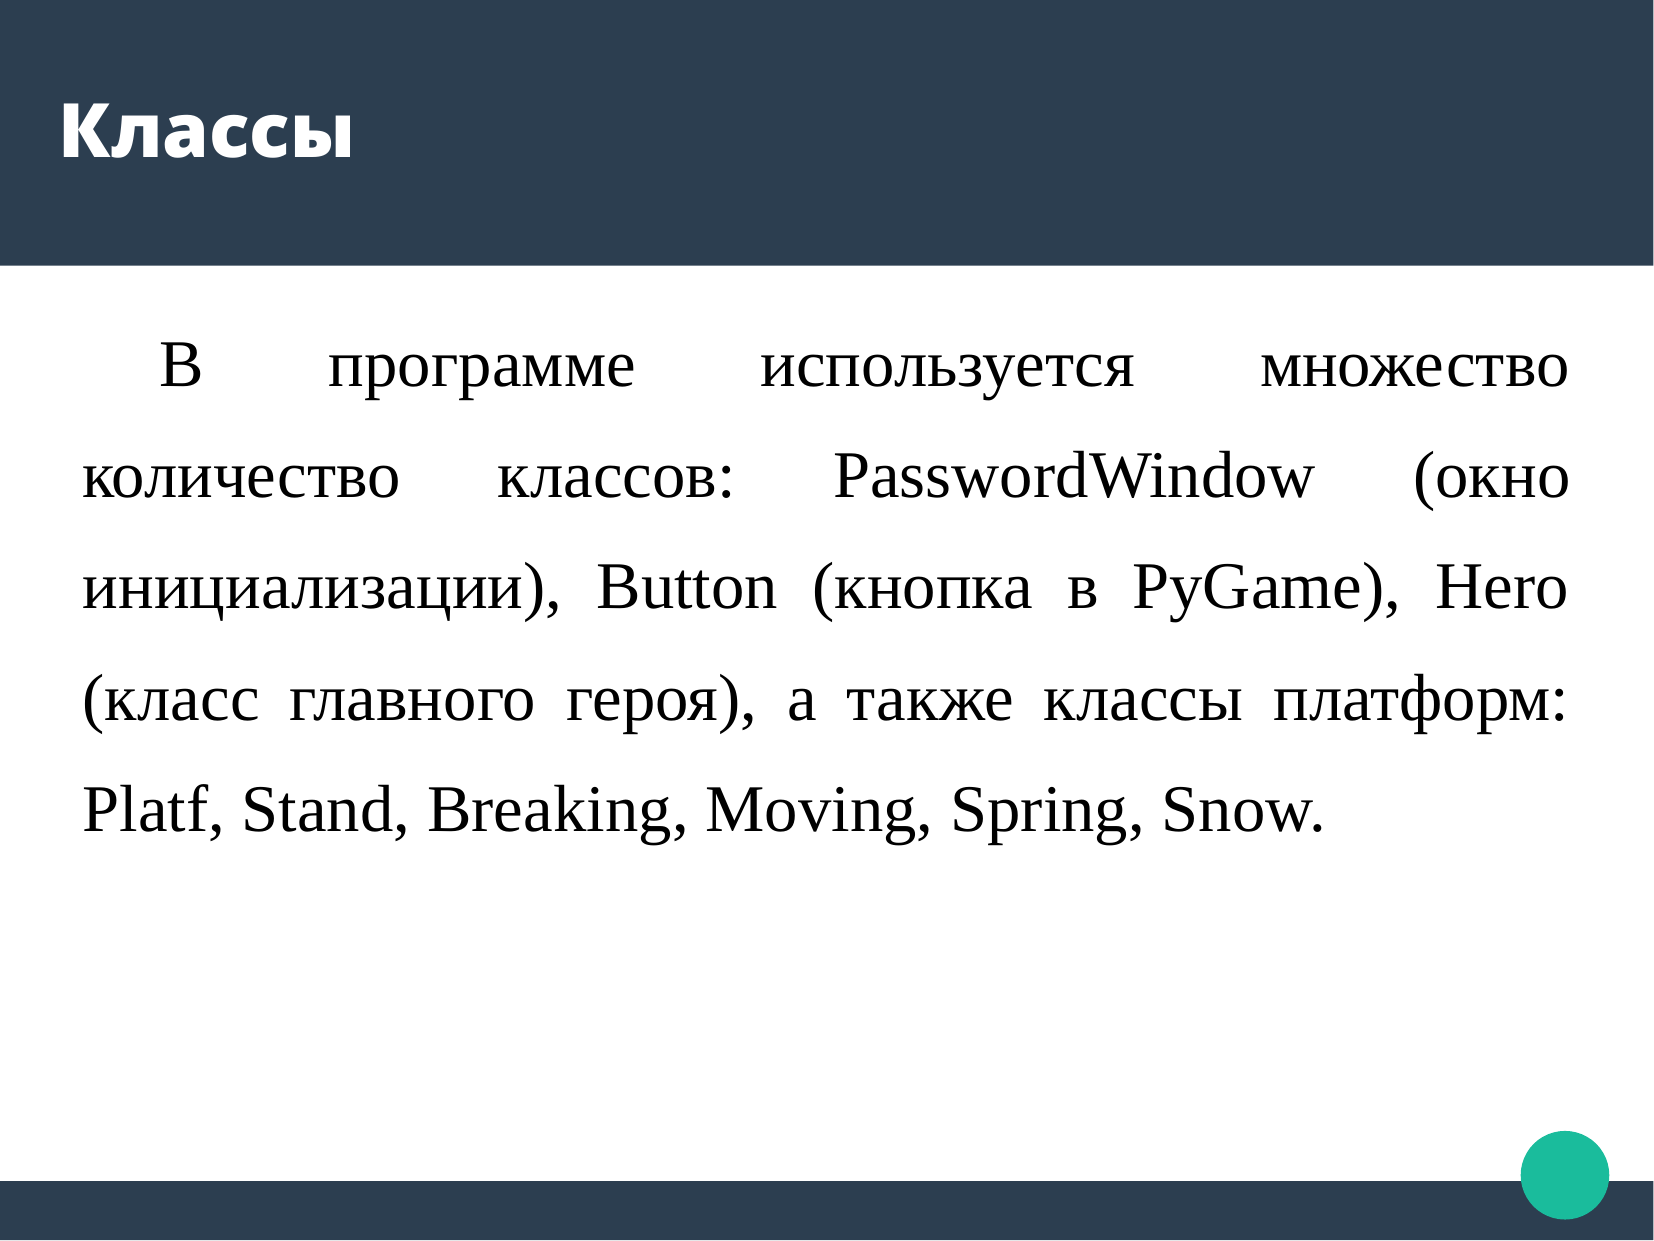

# Классы
В программе используется множество количество классов: PasswordWindow (окно инициализации), Button (кнопка в PyGame), Hero (класс главного героя), а также классы платформ: Platf, Stand, Breaking, Moving, Spring, Snow.